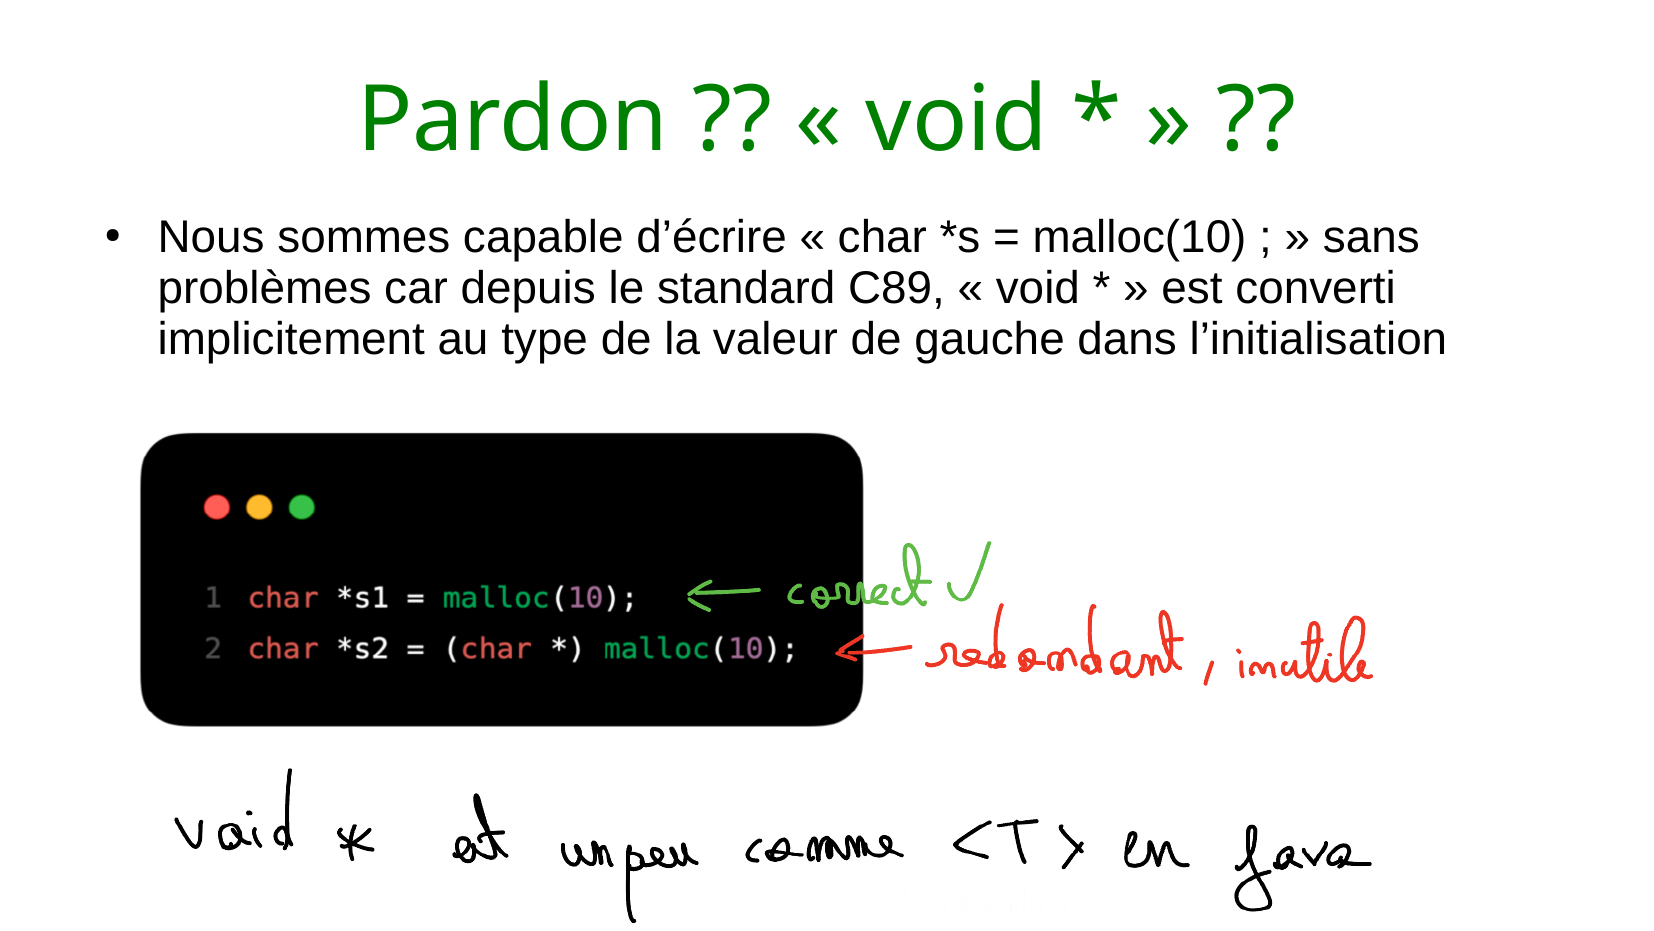

# Pardon ?? « void * » ??
Nous sommes capable d’écrire « char *s = malloc(10) ; » sans problèmes car depuis le standard C89, « void * » est converti implicitement au type de la valeur de gauche dans l’initialisation